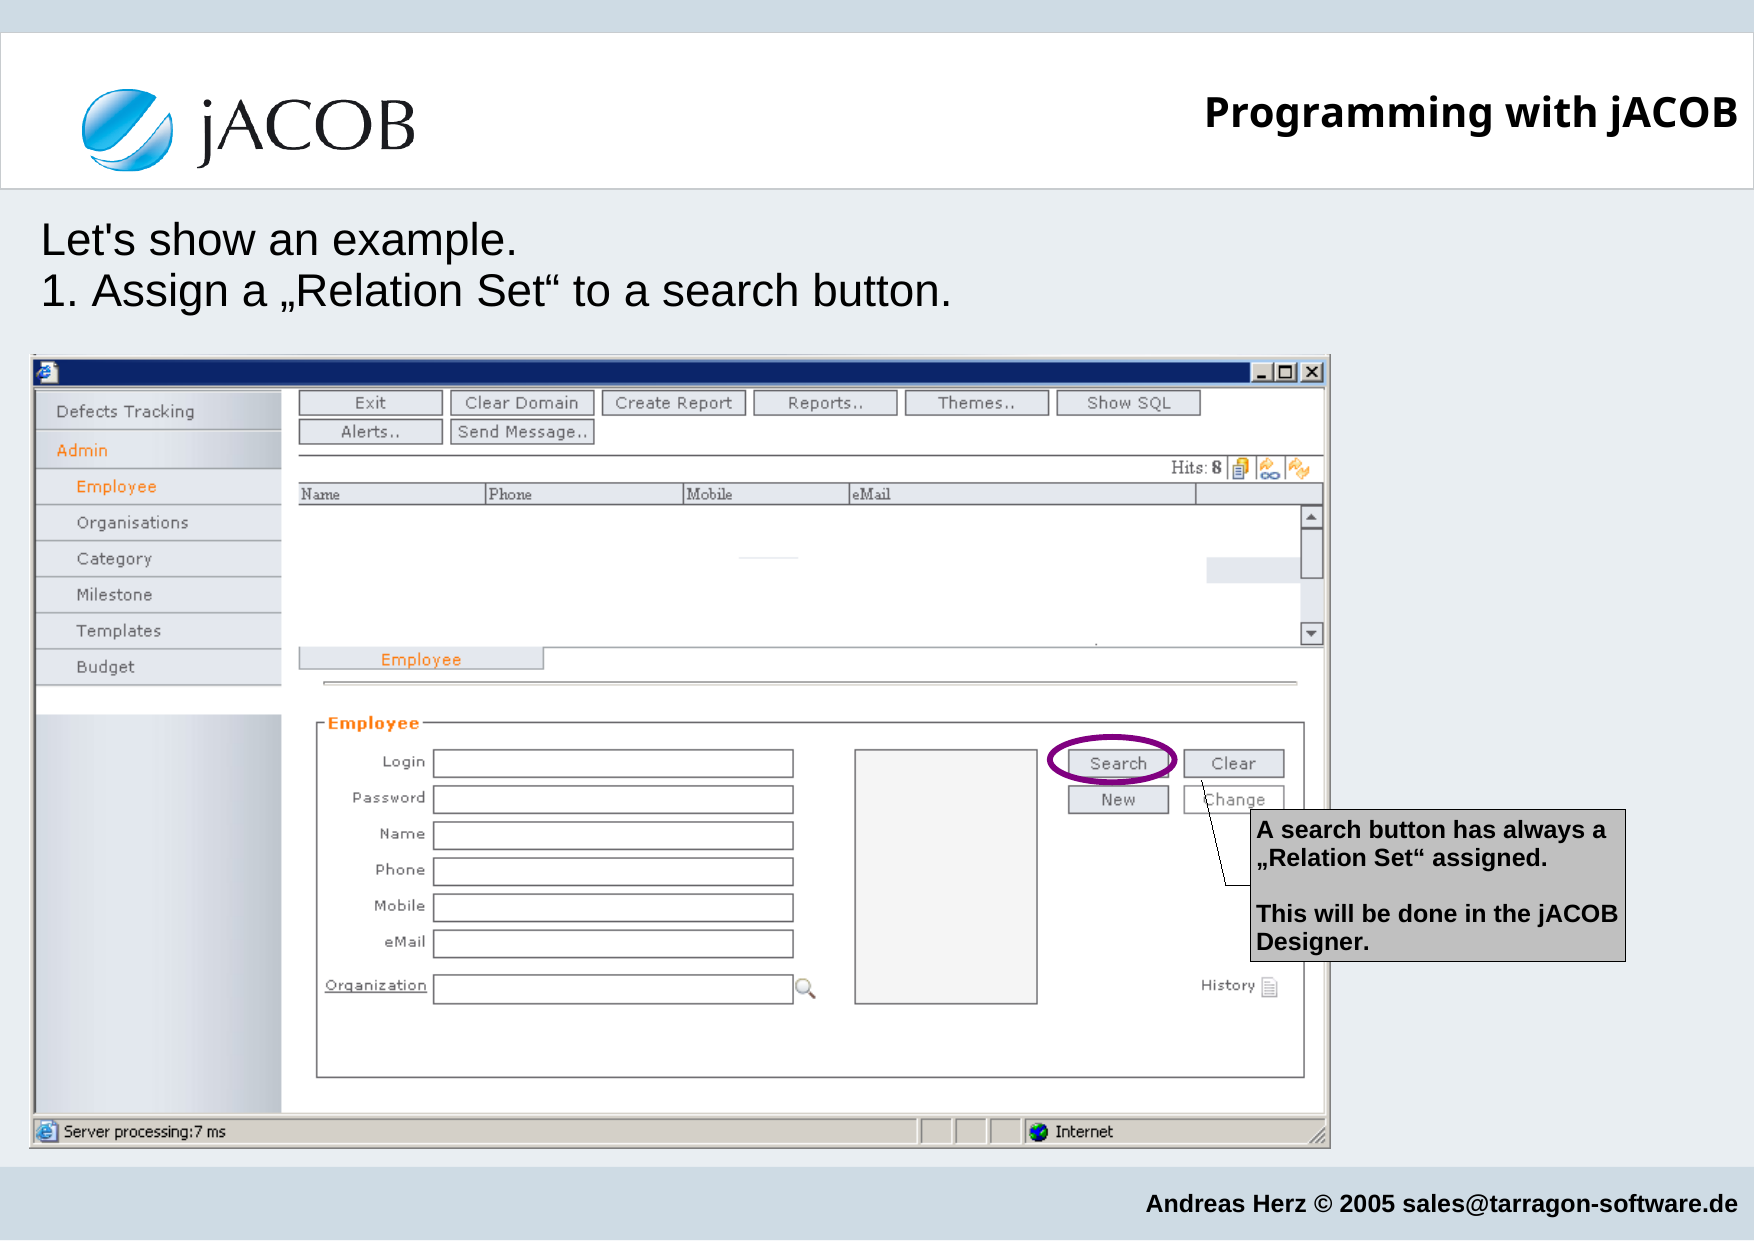

# Programming with jACOB
Let's show an example.
1. Assign a „Relation Set“ to a search button.
Andreas Herz © 2005 sales@tarragon-software.de